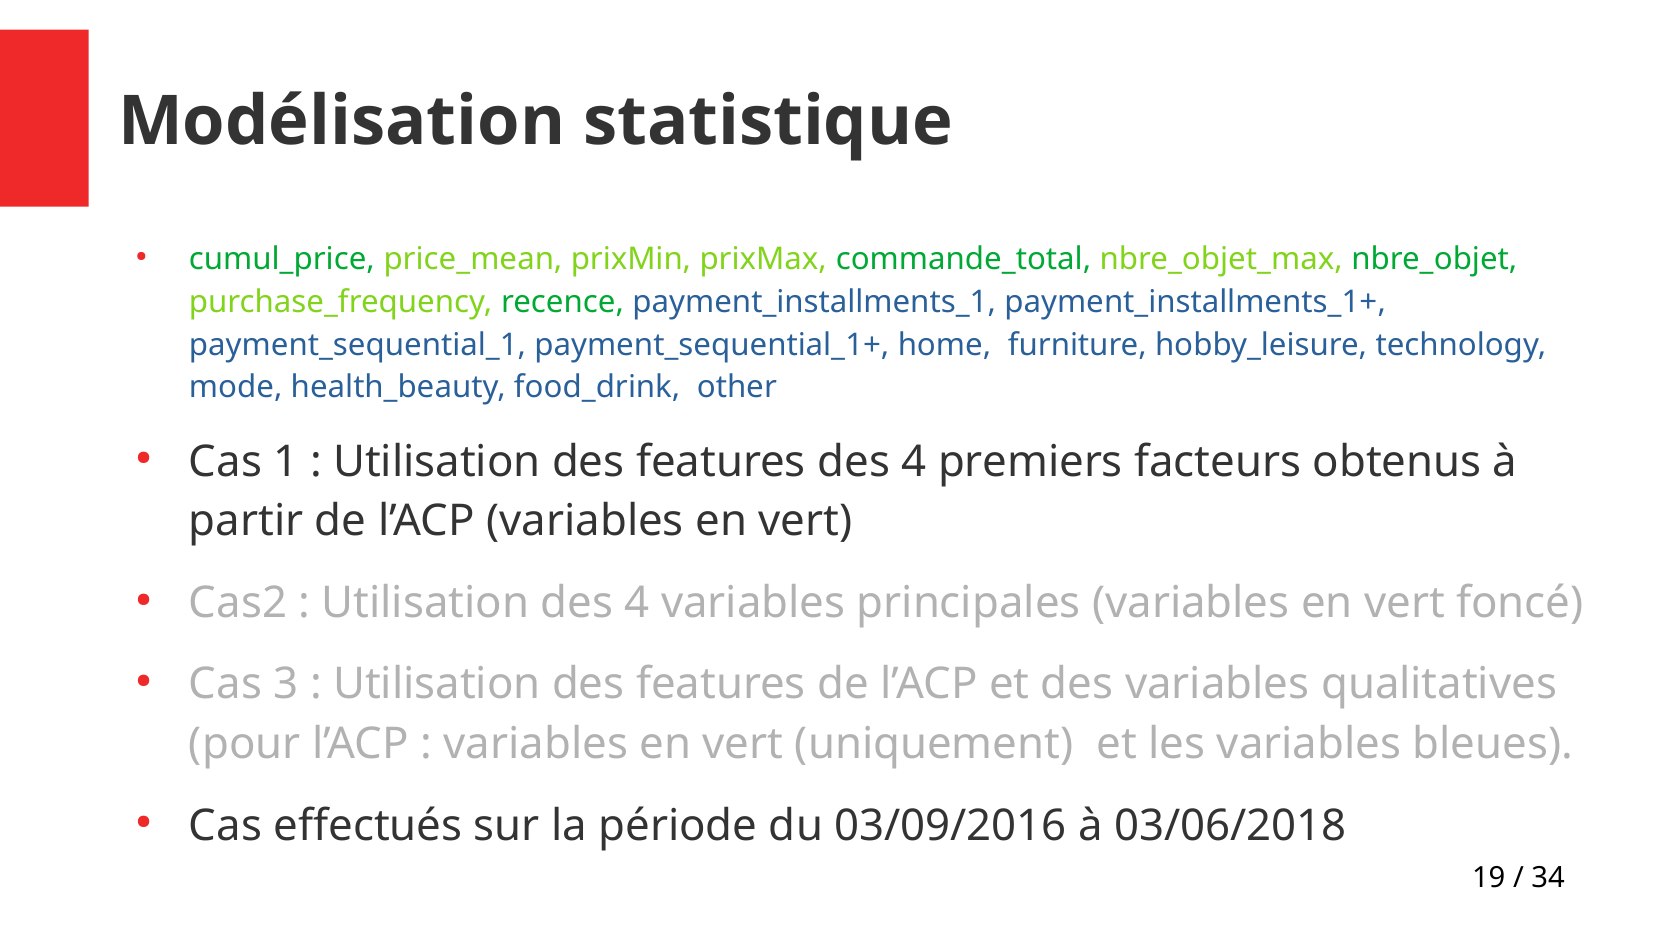

# Modélisation statistique
cumul_price, price_mean, prixMin, prixMax, commande_total, nbre_objet_max, nbre_objet, purchase_frequency, recence, payment_installments_1, payment_installments_1+, payment_sequential_1, payment_sequential_1+, home, furniture, hobby_leisure, technology, mode, health_beauty, food_drink, other
Cas 1 : Utilisation des features des 4 premiers facteurs obtenus à partir de l’ACP (variables en vert)
Cas2 : Utilisation des 4 variables principales (variables en vert foncé)
Cas 3 : Utilisation des features de l’ACP et des variables qualitatives (pour l’ACP : variables en vert (uniquement) et les variables bleues).
Cas effectués sur la période du 03/09/2016 à 03/06/2018
19